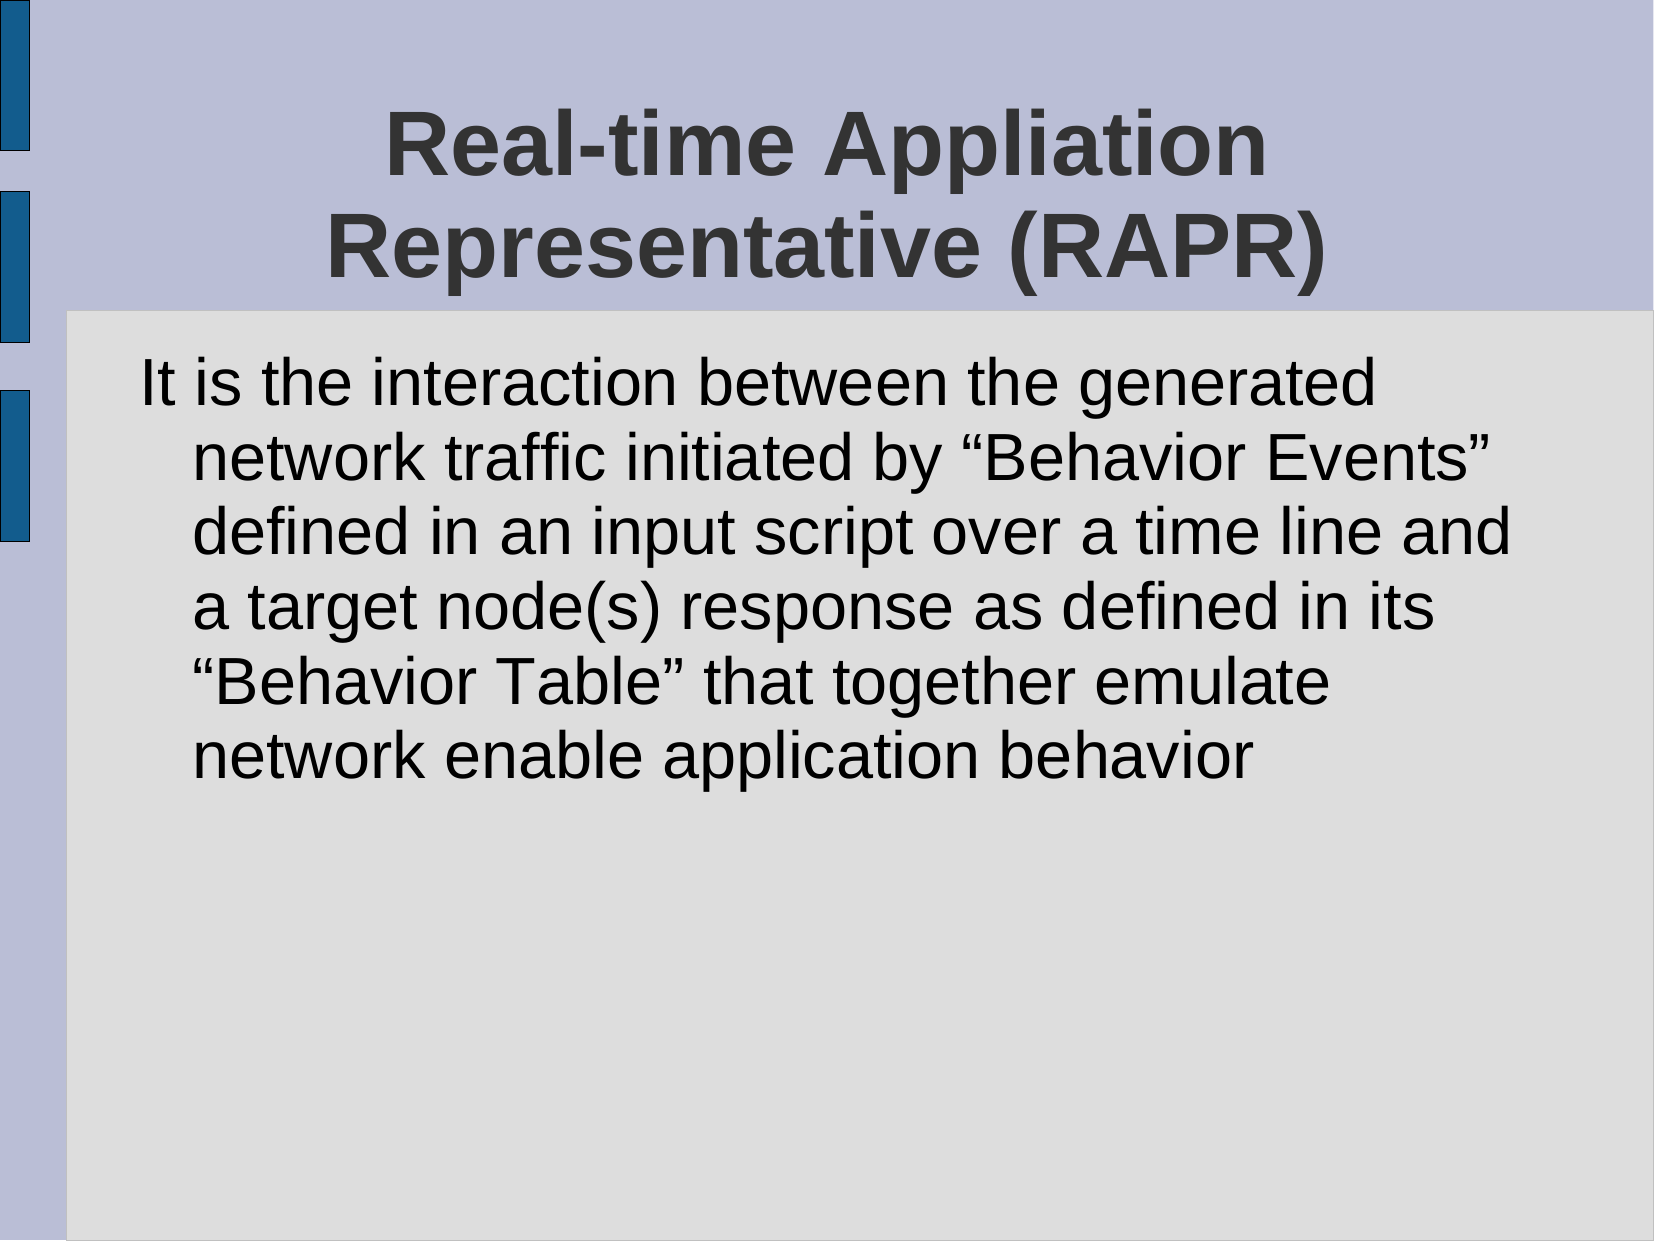

# Real-time Appliation Representative (RAPR)
It is the interaction between the generated network traffic initiated by “Behavior Events” defined in an input script over a time line and a target node(s) response as defined in its “Behavior Table” that together emulate network enable application behavior